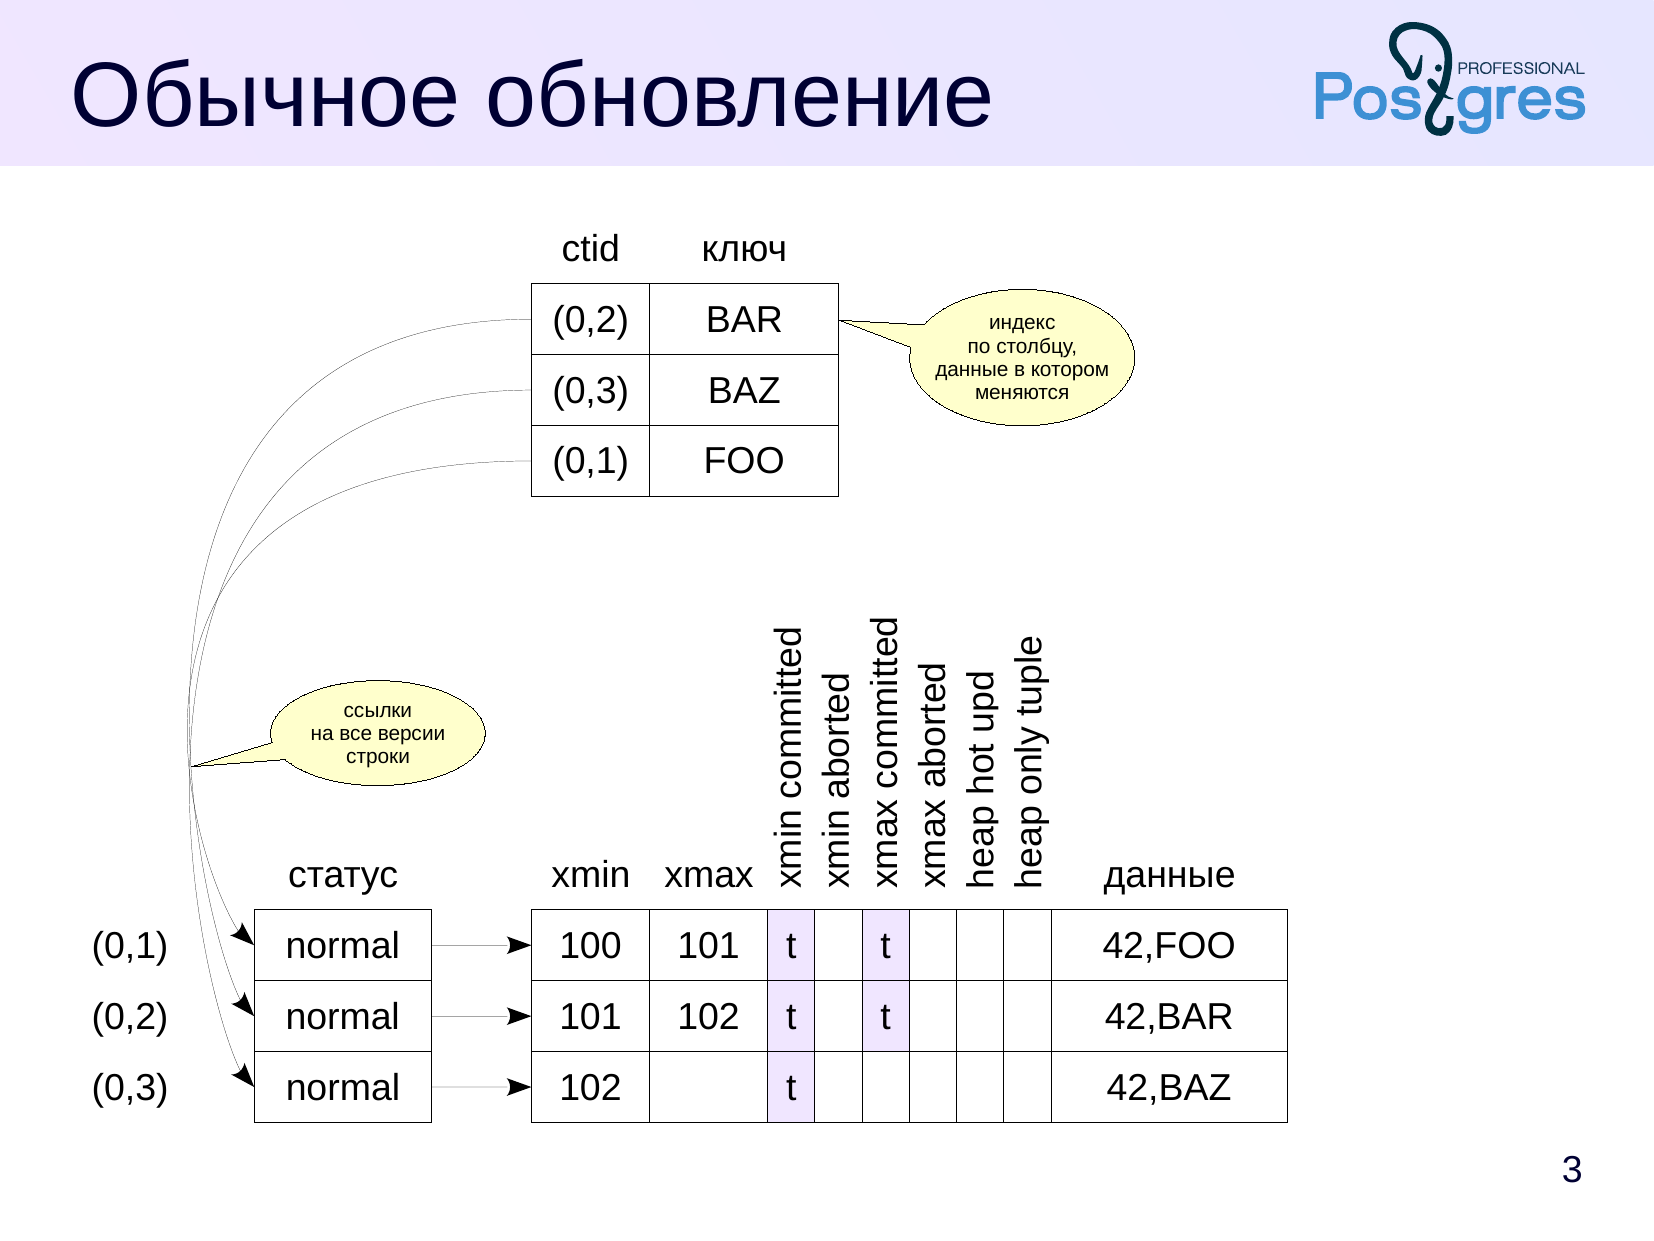

# Обычное обновление
ctid
ключ
(0,2)
BAR
индекс
по столбцу,
данные в котором
меняются
(0,3)
BAZ
(0,1)
FOO
ссылки
на все версии
строки
xmax aborted
heap only tuple
xmax committed
heap hot upd
xmin committed
xmin aborted
xmin
xmax
данные
статус
100
101
t
t
42,FOO
(0,1)
normal
(0,2)
101
102
t
t
42,BAR
normal
(0,3)
102
t
42,BAZ
normal